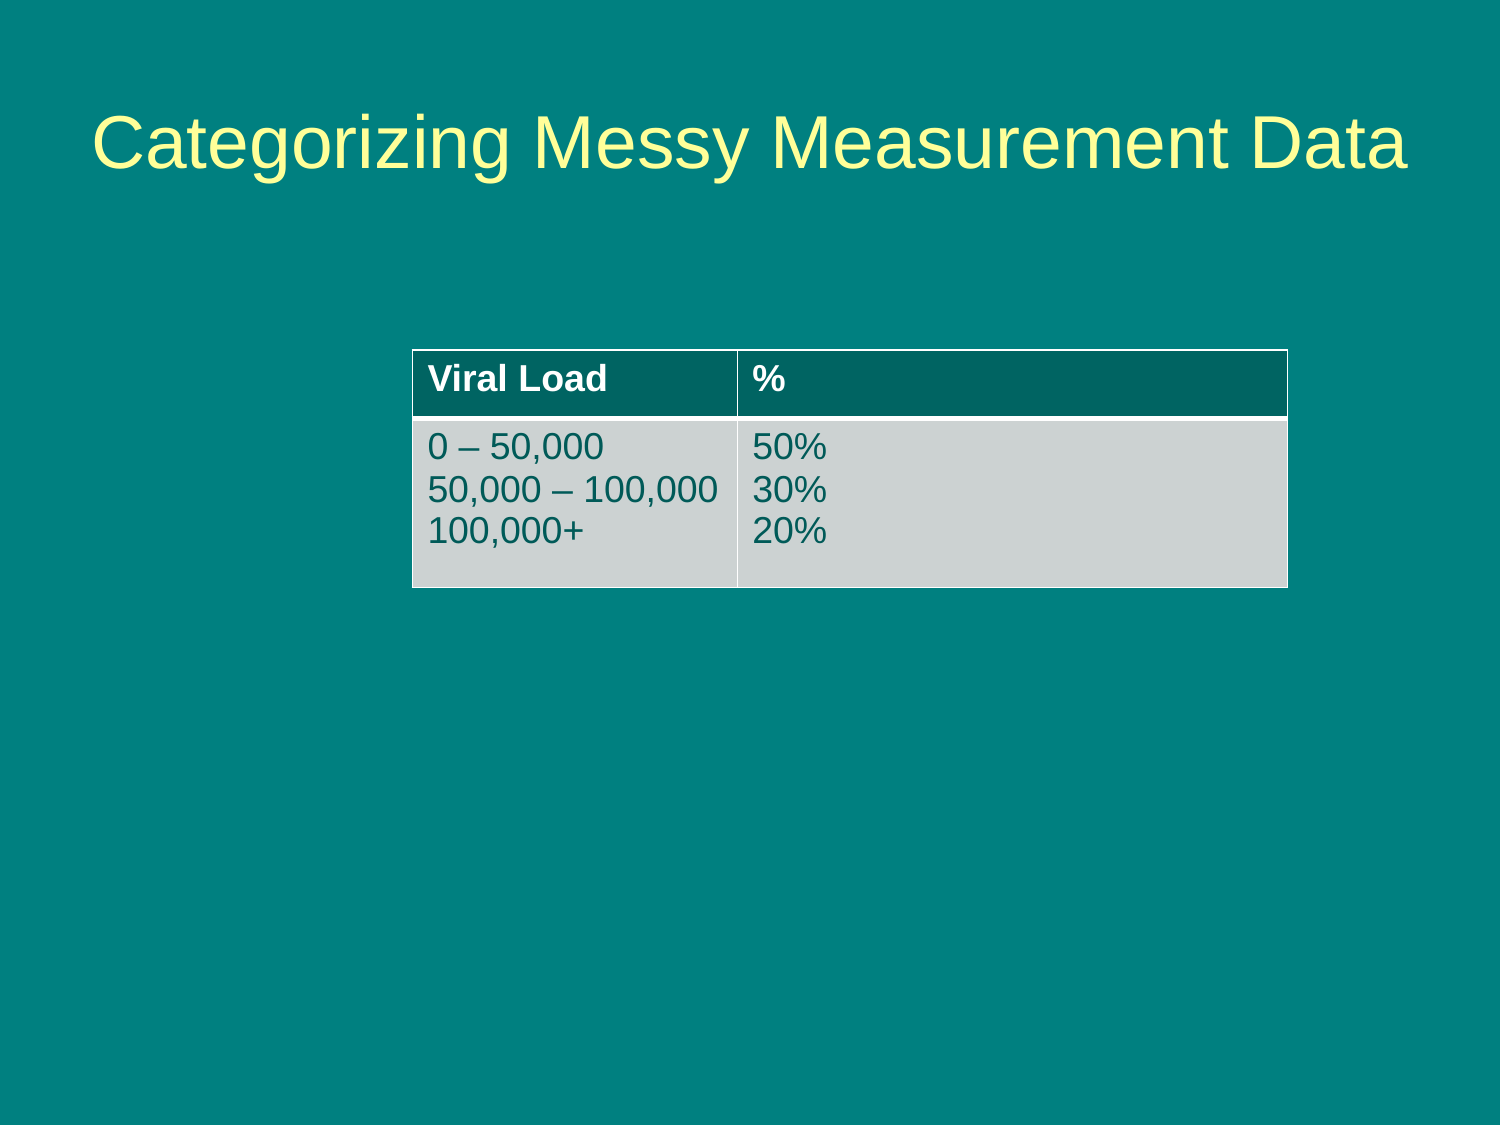

# Categorizing Messy Measurement Data
| Viral Load | % |
| --- | --- |
| 0 – 50,000 50,000 – 100,000 100,000+ | 50% 30% 20% |